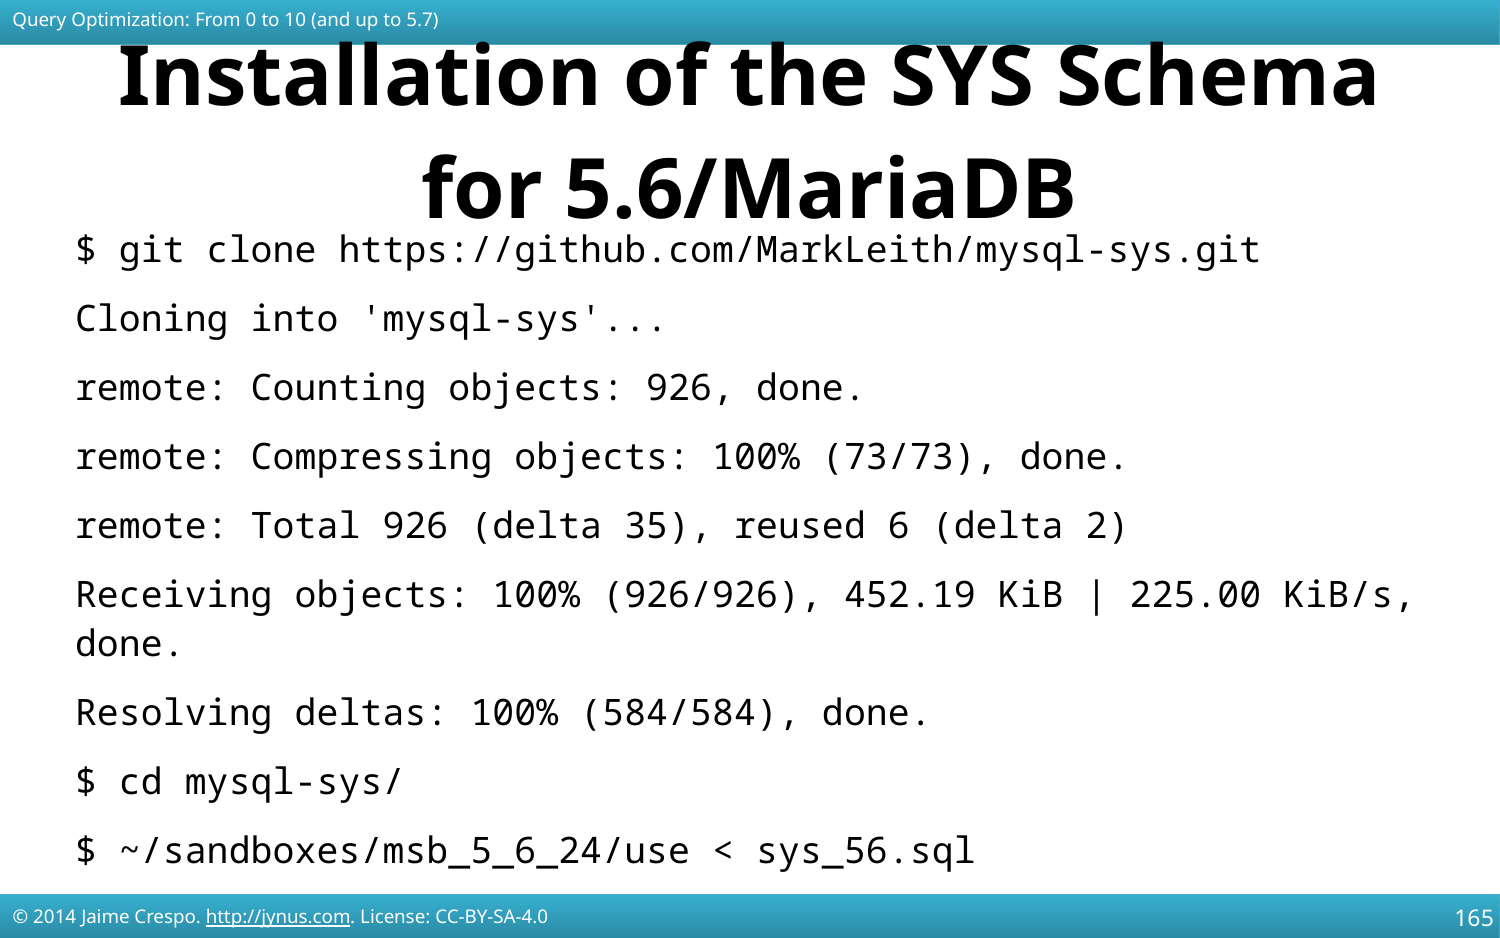

# Installation of the SYS Schema for 5.6/MariaDB
$ git clone https://github.com/MarkLeith/mysql-sys.git
Cloning into 'mysql-sys'...
remote: Counting objects: 926, done.
remote: Compressing objects: 100% (73/73), done.
remote: Total 926 (delta 35), reused 6 (delta 2)
Receiving objects: 100% (926/926), 452.19 KiB | 225.00 KiB/s, done.
Resolving deltas: 100% (584/584), done.
$ cd mysql-sys/
$ ~/sandboxes/msb_5_6_24/use < sys_56.sql